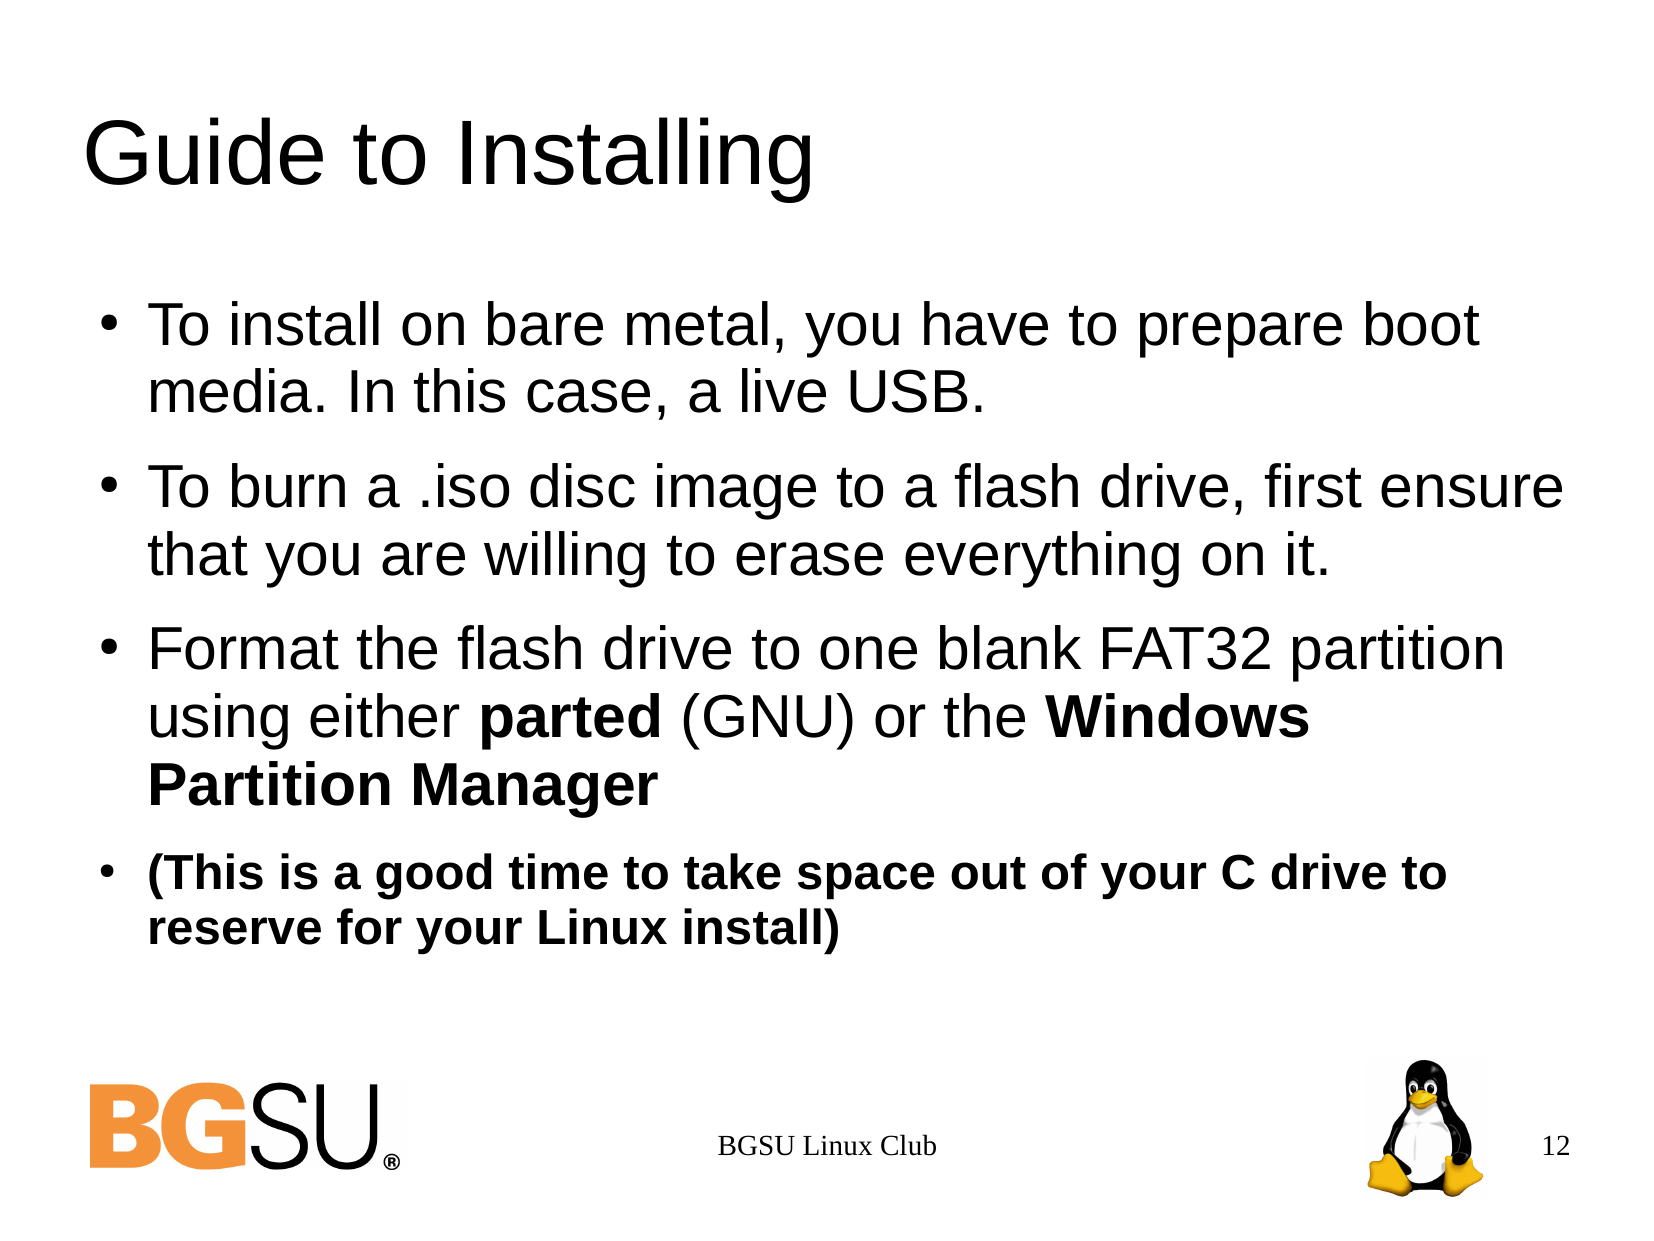

# Guide to Installing
To install on bare metal, you have to prepare boot media. In this case, a live USB.
To burn a .iso disc image to a flash drive, first ensure that you are willing to erase everything on it.
Format the flash drive to one blank FAT32 partition using either parted (GNU) or the Windows Partition Manager
(This is a good time to take space out of your C drive to reserve for your Linux install)
BGSU Linux Club
12